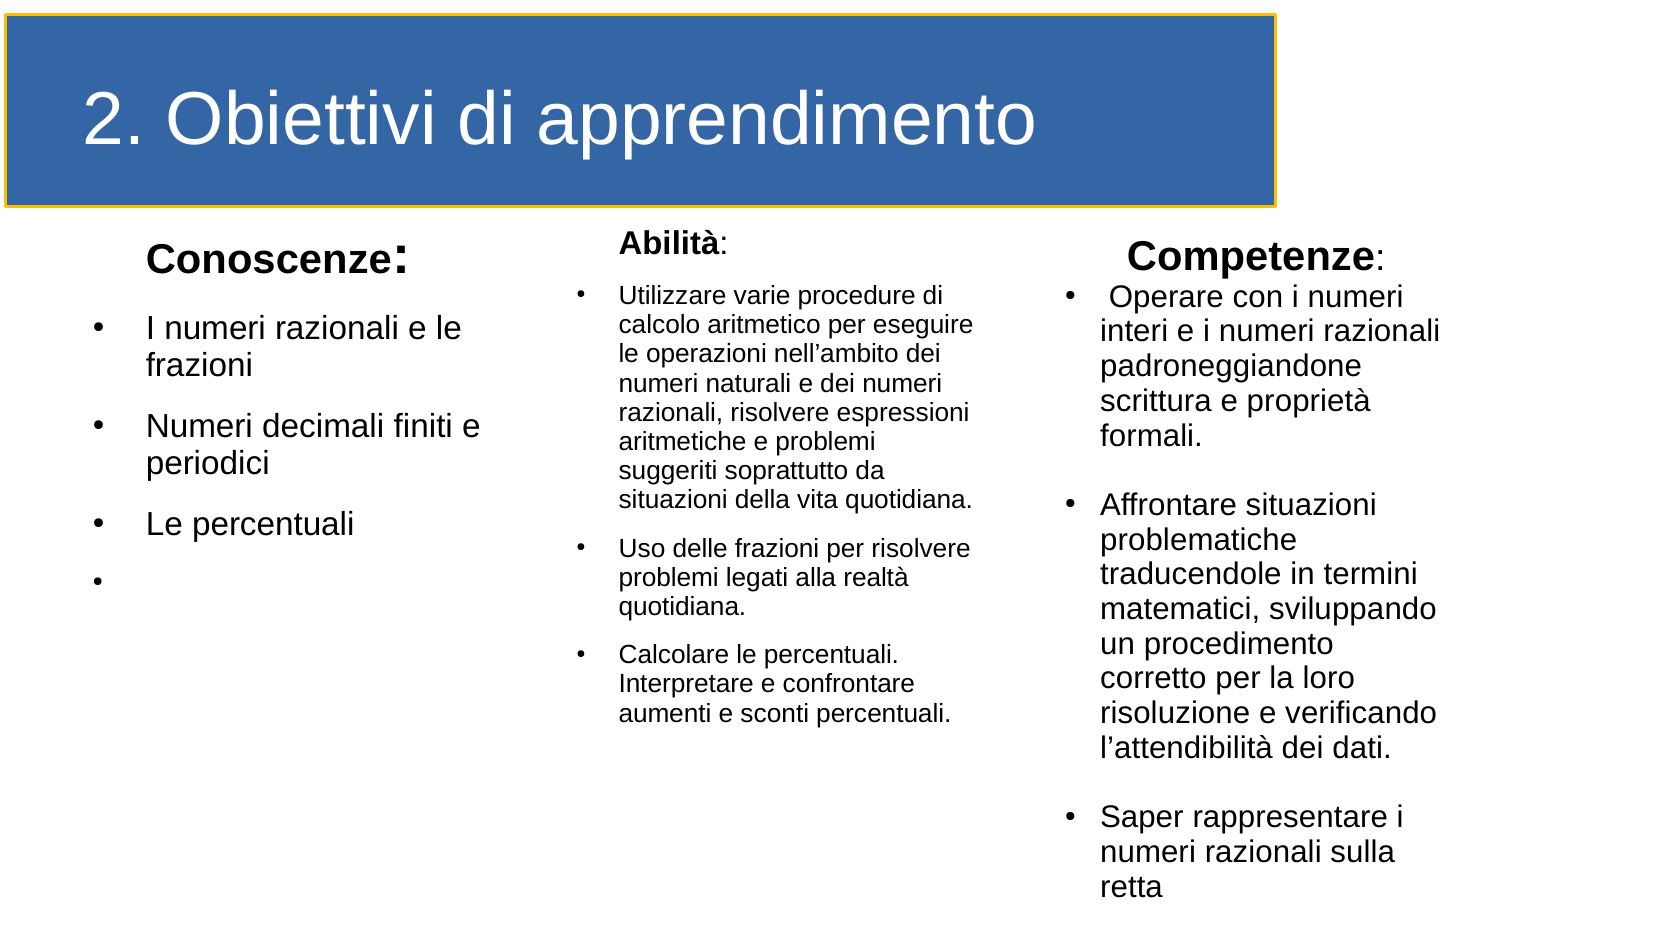

# 2. Obiettivi di apprendimento
Conoscenze:
I numeri razionali e le frazioni
Numeri decimali finiti e periodici
Le percentuali
Abilità:
Utilizzare varie procedure di calcolo aritmetico per eseguire le operazioni nell’ambito dei numeri naturali e dei numeri razionali, risolvere espressioni aritmetiche e problemi suggeriti soprattutto da situazioni della vita quotidiana.
Uso delle frazioni per risolvere problemi legati alla realtà quotidiana.
Calcolare le percentuali. Interpretare e confrontare aumenti e sconti percentuali.
Competenze:
 Operare con i numeri interi e i numeri razionali padroneggiandone scrittura e proprietà formali.
Affrontare situazioni problematiche traducendole in termini matematici, sviluppando un procedimento corretto per la loro risoluzione e verificando l’attendibilità dei dati.
Saper rappresentare i numeri razionali sulla retta